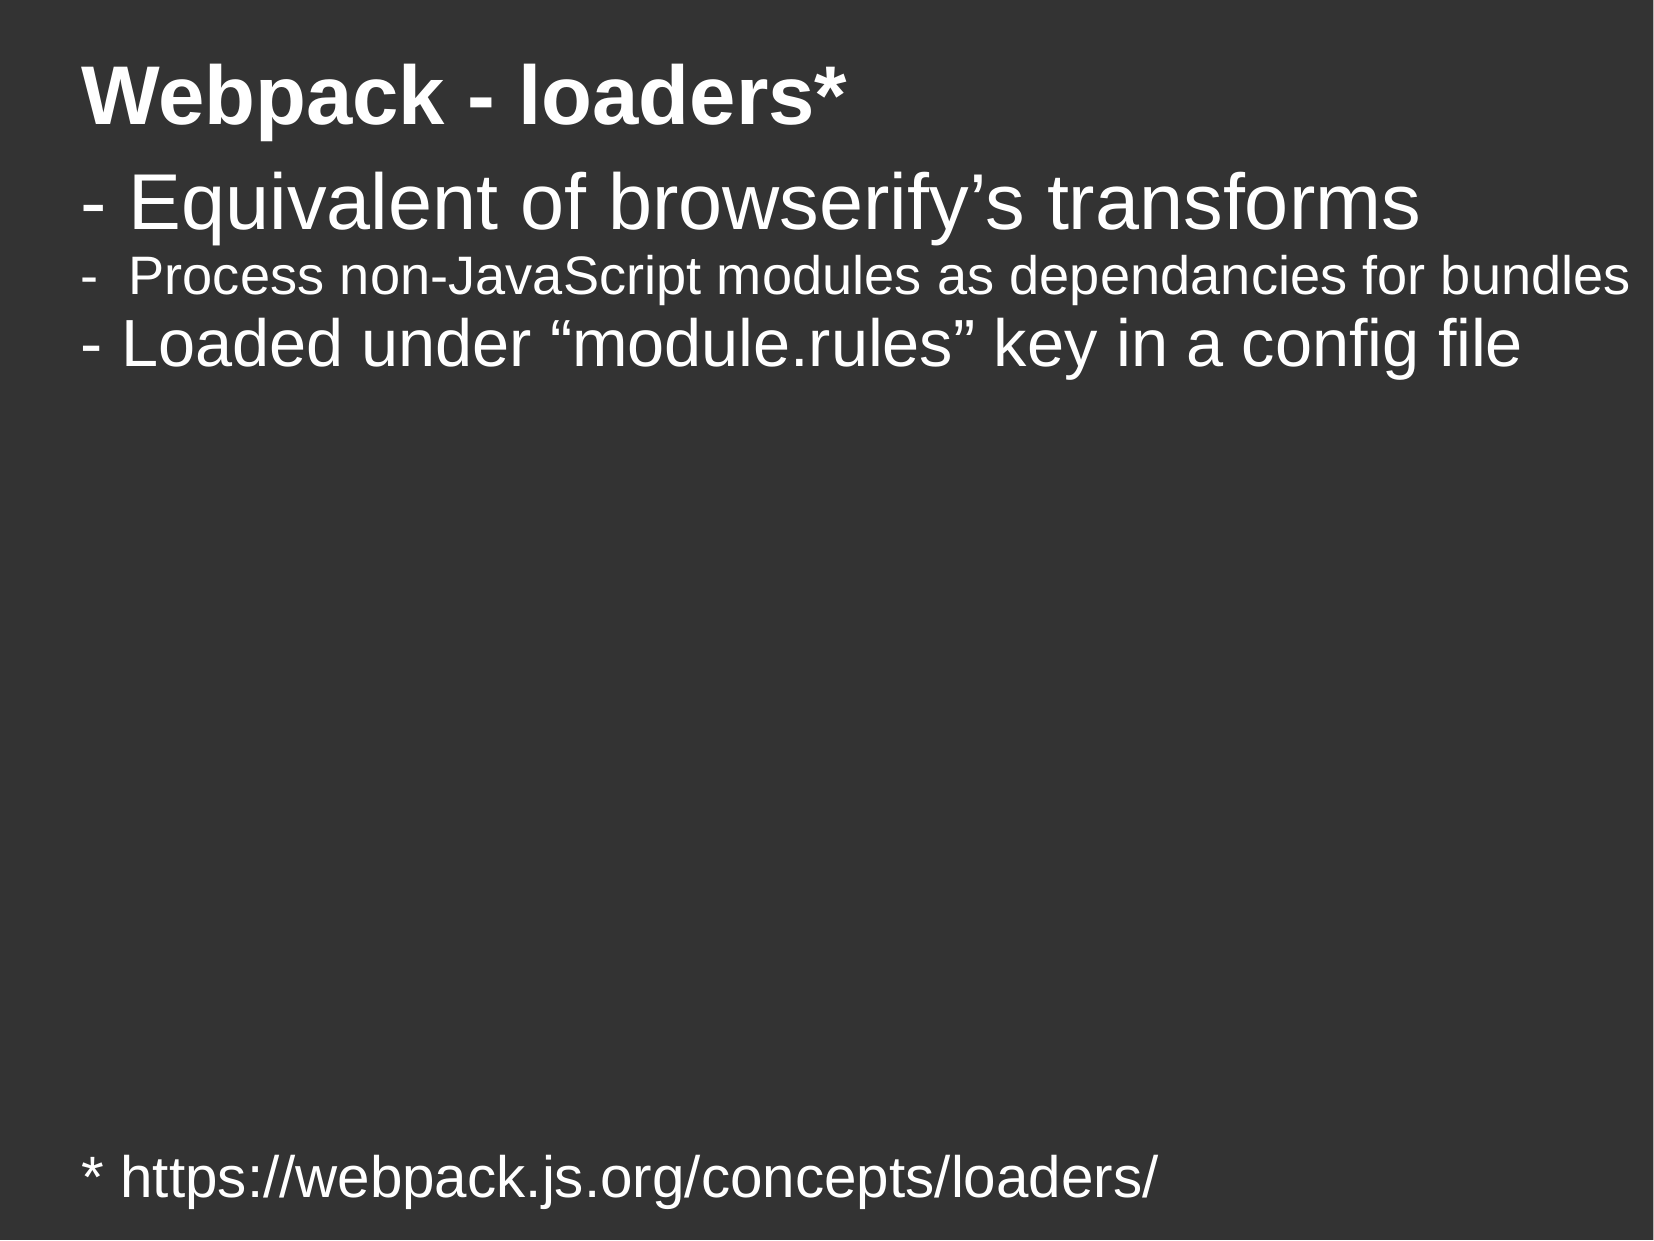

Webpack - loaders*
# - Equivalent of browserify’s transforms - Process non-JavaScript modules as dependancies for bundles - Loaded under “module.rules” key in a config file
* https://webpack.js.org/concepts/loaders/